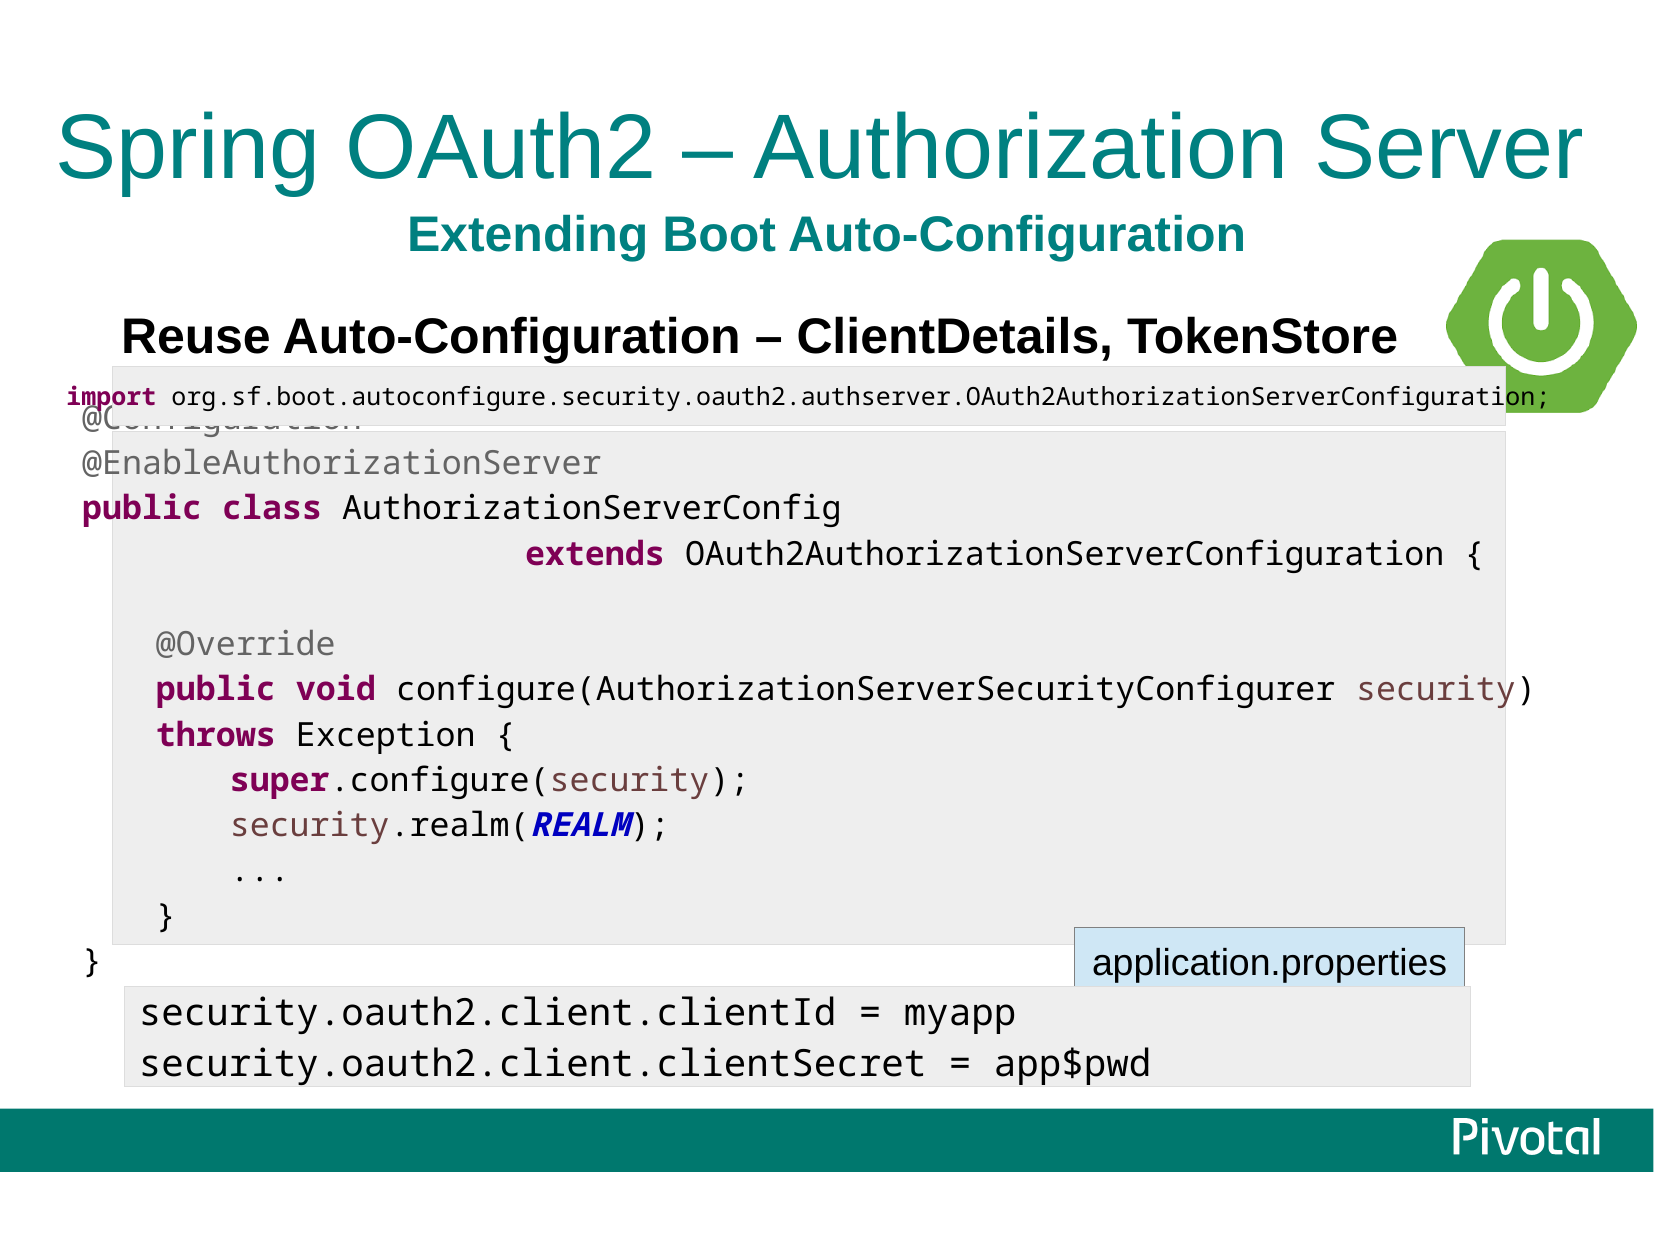

# Spring OAuth2 – Authorization Server
Extending Boot Auto-Configuration
Reuse Auto-Configuration – ClientDetails, TokenStore
import org.sf.boot.autoconfigure.security.oauth2.authserver.OAuth2AuthorizationServerConfiguration;
@Configuration
@EnableAuthorizationServer
public class AuthorizationServerConfig
						extends OAuth2AuthorizationServerConfiguration {
	@Override
	public void configure(AuthorizationServerSecurityConfigurer security)
	throws Exception {
		super.configure(security);
		security.realm(REALM);
		...
	}
}
application.properties
security.oauth2.client.clientId = myapp
security.oauth2.client.clientSecret = app$pwd